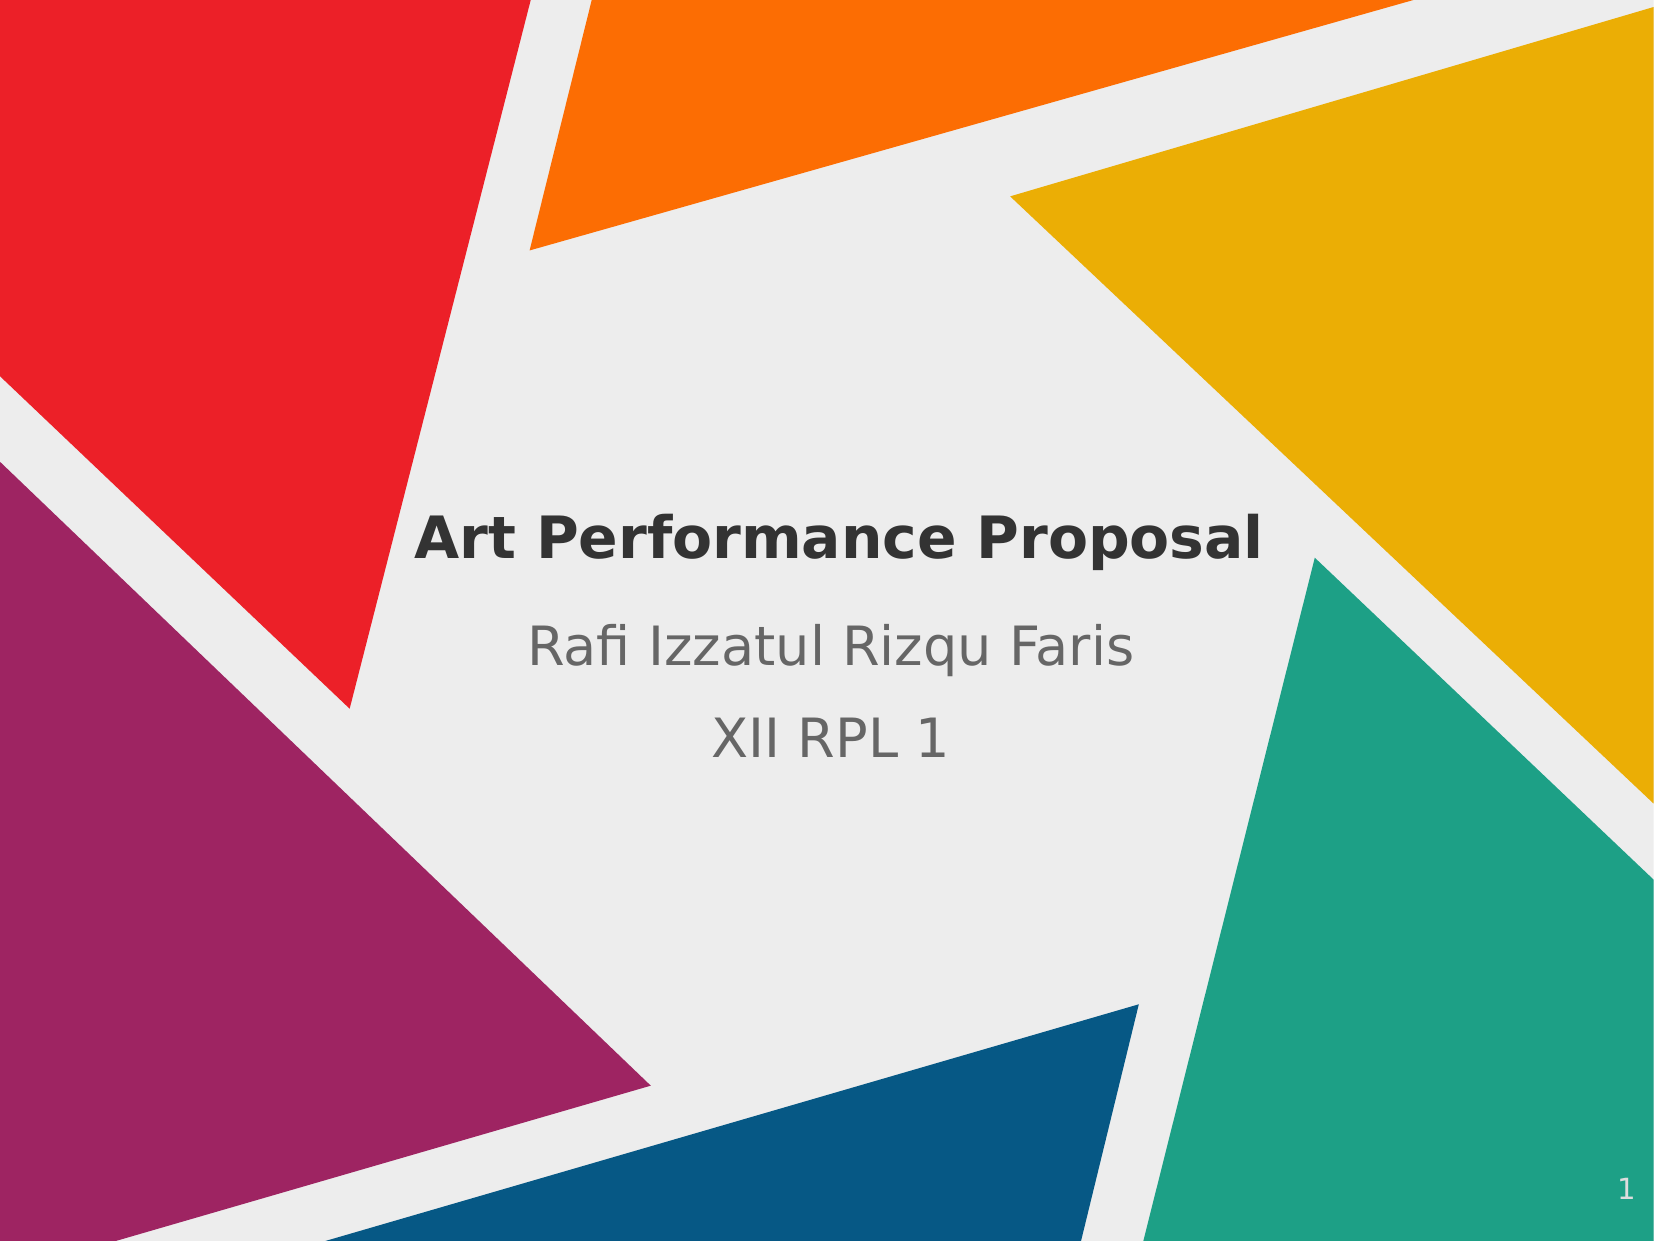

# Art Performance Proposal
Rafi Izzatul Rizqu Faris
XII RPL 1
1